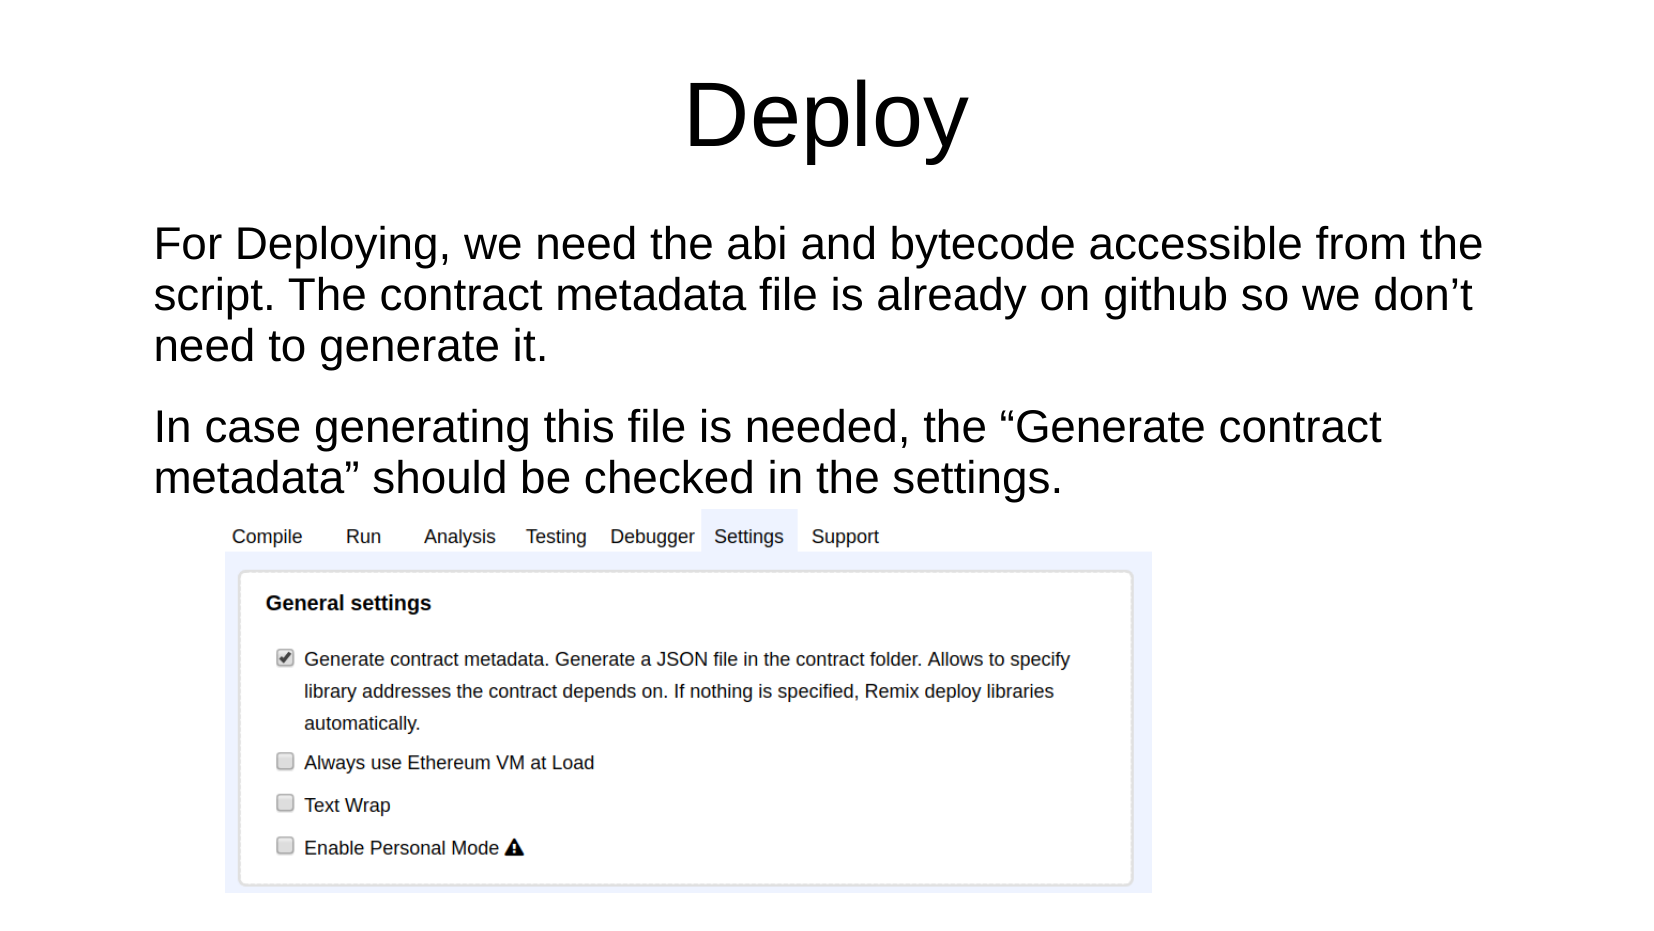

# Deploy
For Deploying, we need the abi and bytecode accessible from the script. The contract metadata file is already on github so we don’t need to generate it.
In case generating this file is needed, the “Generate contract metadata” should be checked in the settings.